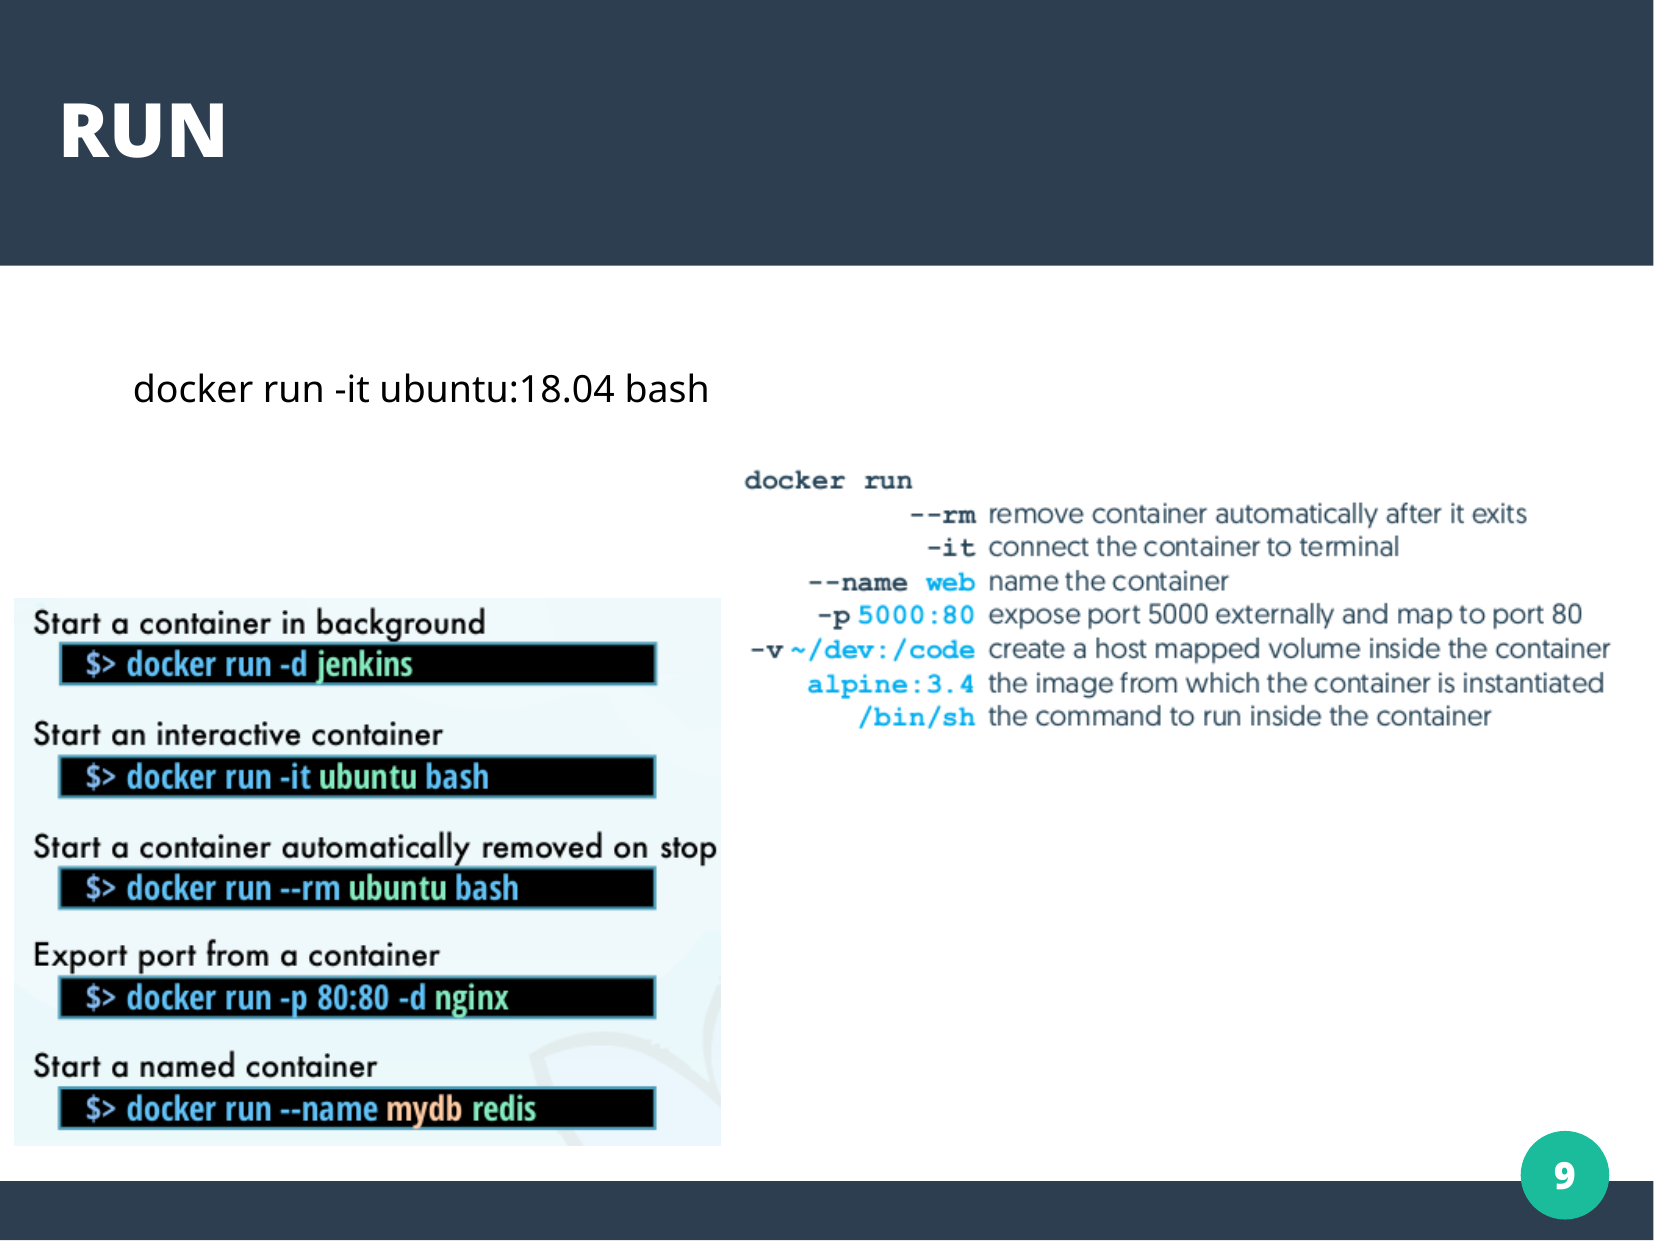

# RUN
docker run -it ubuntu:18.04 bash
9